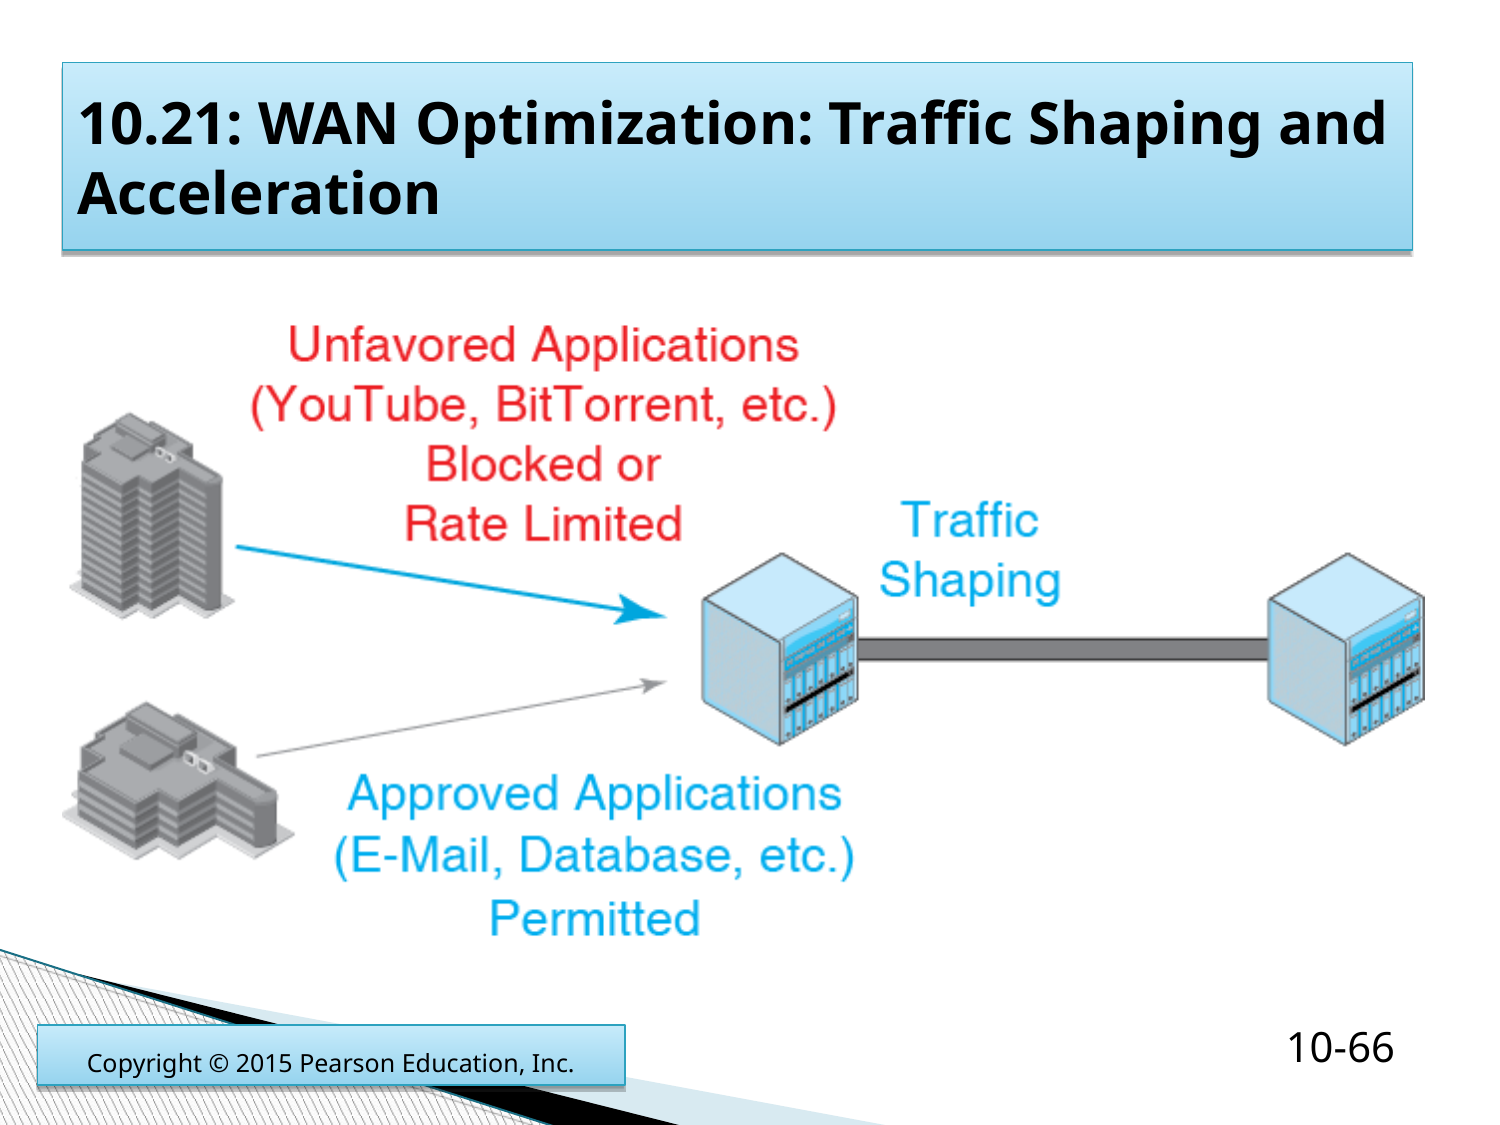

# 10.21: WAN Optimization: Traffic Shaping and Acceleration
Copyright © 2015 Pearson Education, Inc.